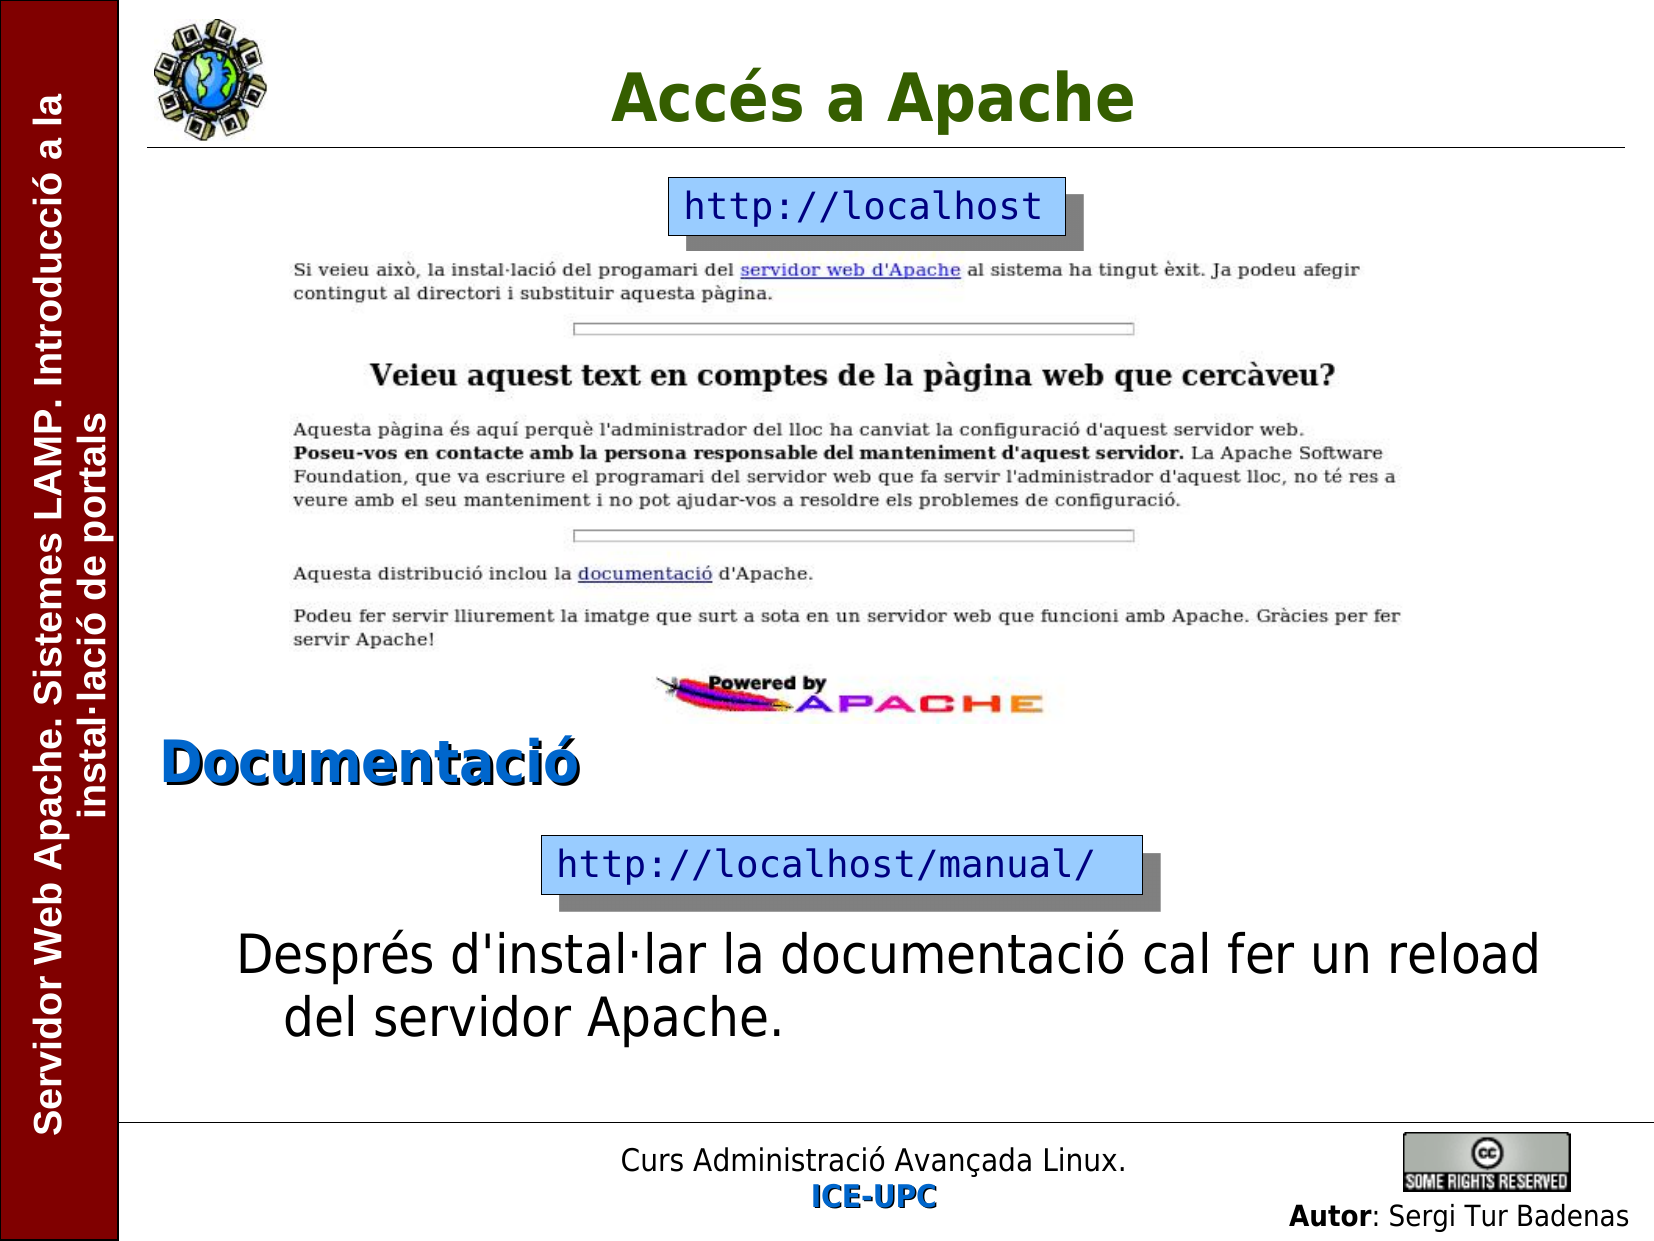

# Accés a Apache
http://localhost
Documentació
Després d'instal·lar la documentació cal fer un reload del servidor Apache.
http://localhost/manual/